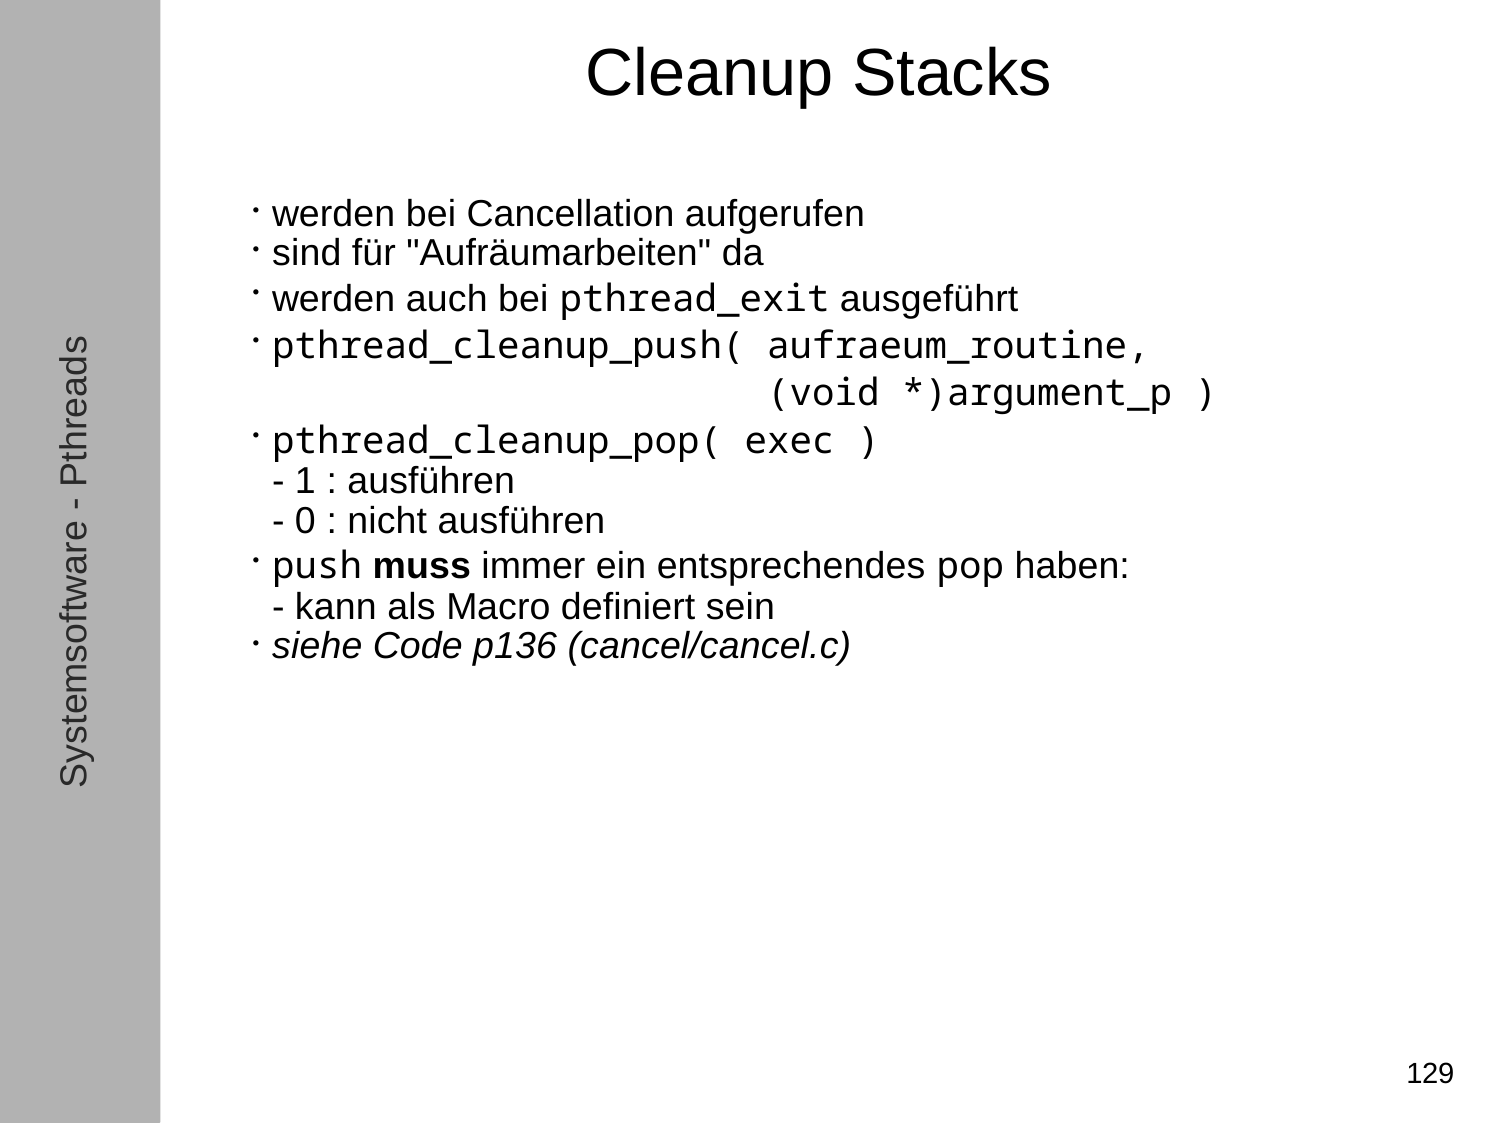

Cleanup Stacks
werden bei Cancellation aufgerufen
sind für "Aufräumarbeiten" da
werden auch bei pthread_exit ausgeführt
pthread_cleanup_push( aufraeum_routine,
 (void *)argument_p )
pthread_cleanup_pop( exec )
- 1 : ausführen
- 0 : nicht ausführen
push muss immer ein entsprechendes pop haben:
- kann als Macro definiert sein
siehe Code p136 (cancel/cancel.c)
Systemsoftware - Pthreads